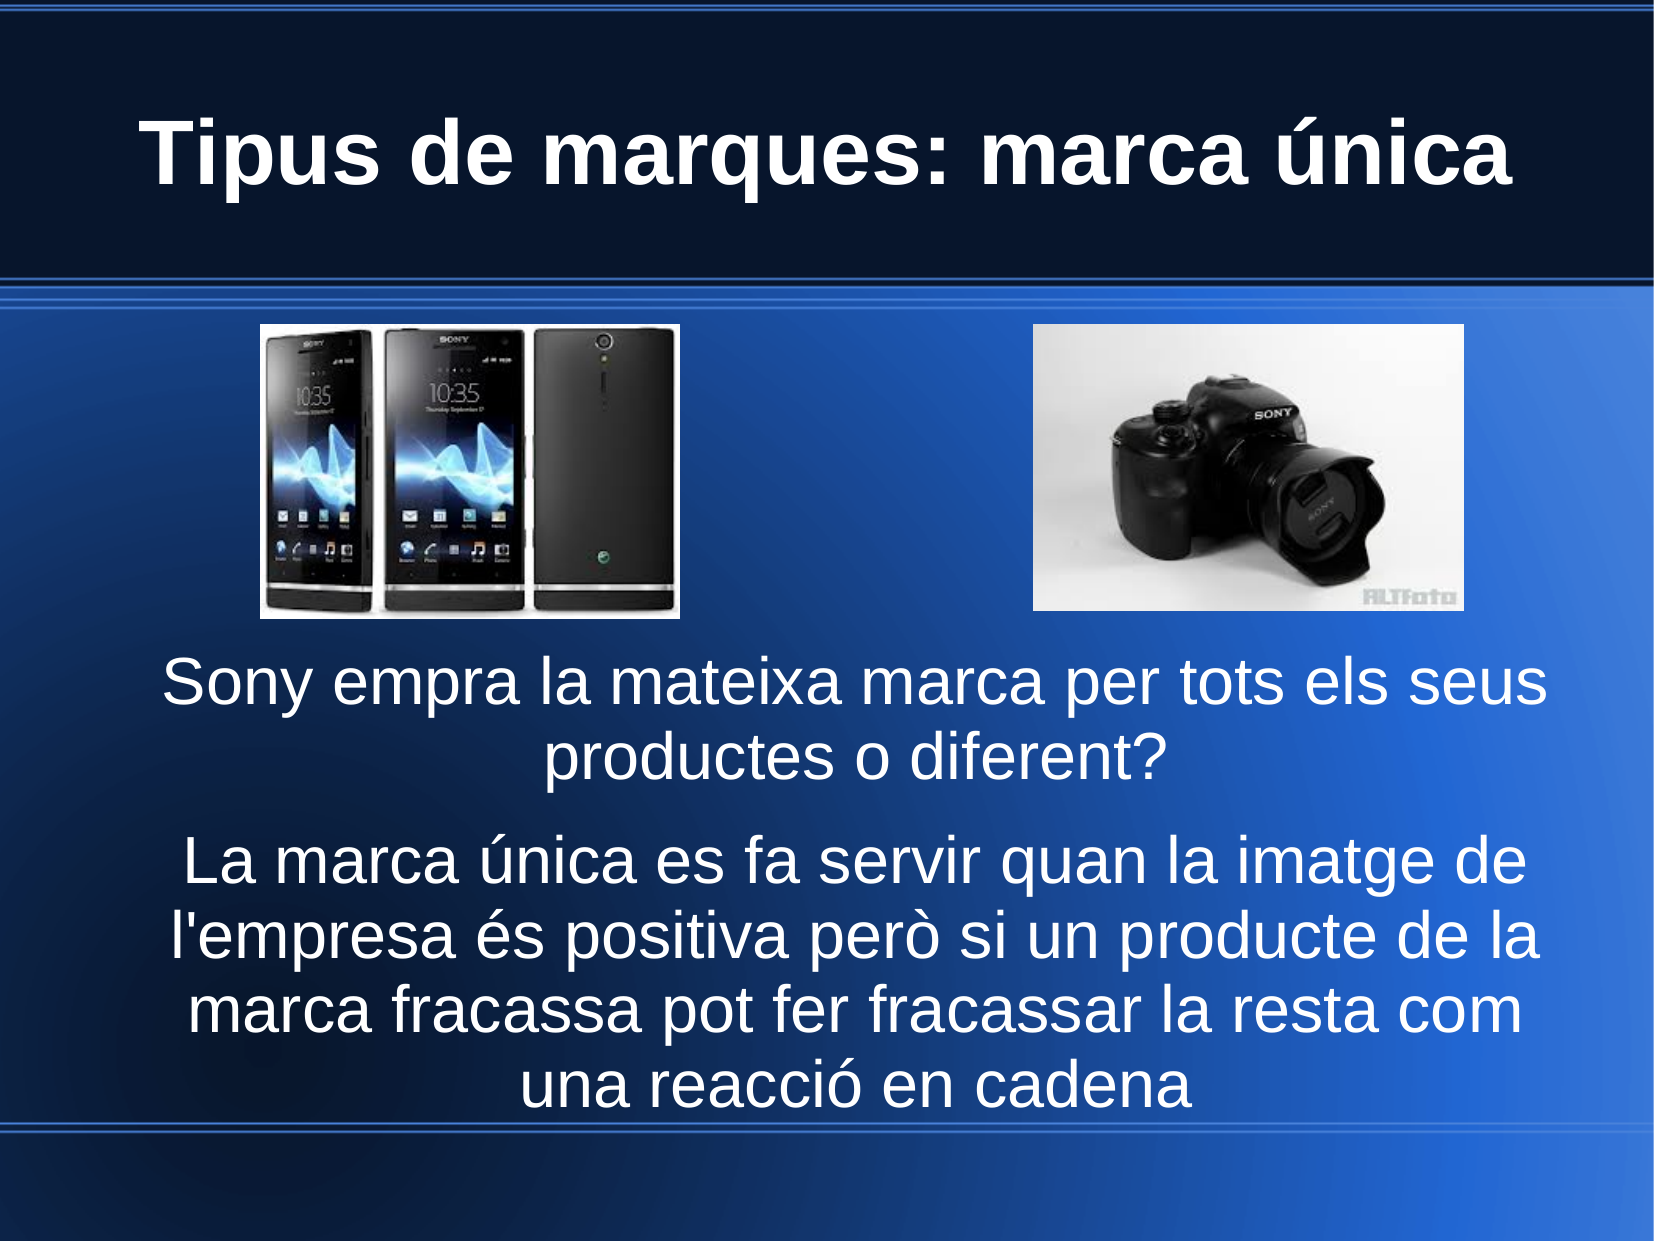

# Tipus de marques: marca única
Sony empra la mateixa marca per tots els seus productes o diferent?
La marca única es fa servir quan la imatge de l'empresa és positiva però si un producte de la marca fracassa pot fer fracassar la resta com una reacció en cadena